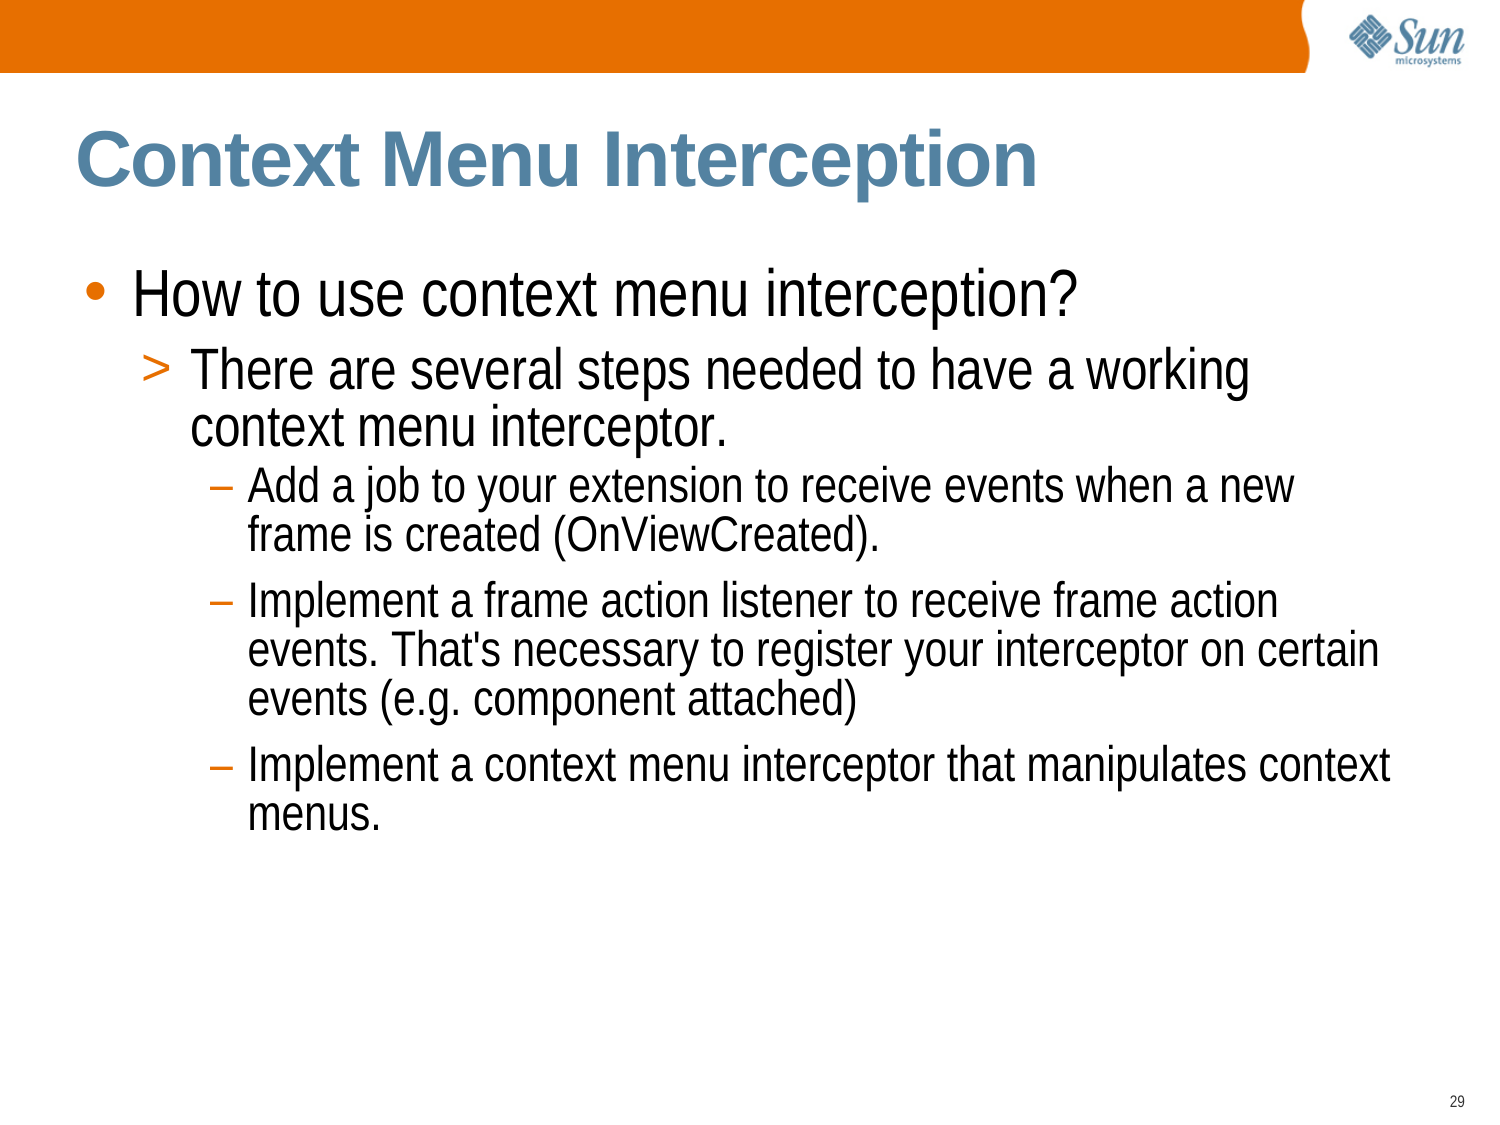

# Context Menu Interception
How to use context menu interception?
There are several steps needed to have a working context menu interceptor.
Add a job to your extension to receive events when a new frame is created (OnViewCreated).
Implement a frame action listener to receive frame action events. That's necessary to register your interceptor on certain events (e.g. component attached)
Implement a context menu interceptor that manipulates context menus.